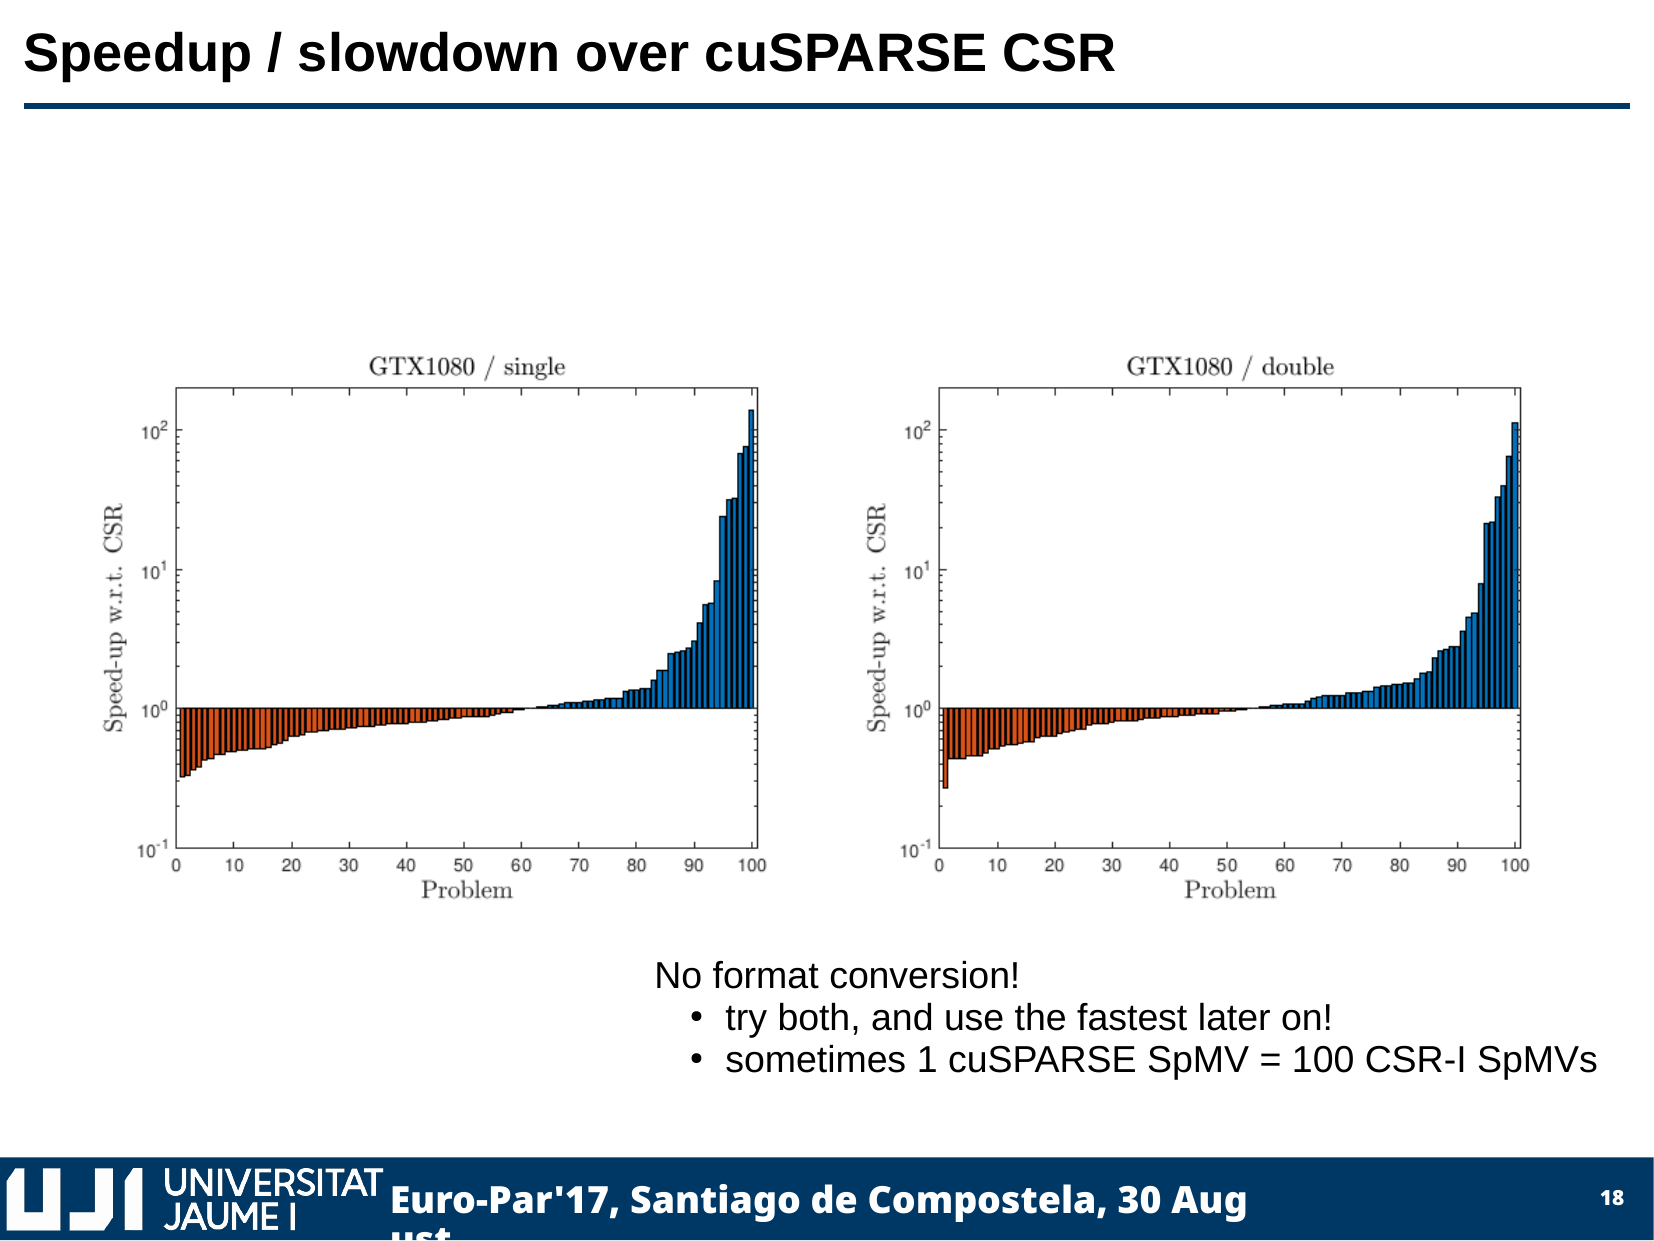

# Speedup / slowdown over cuSPARSE CSR
No format conversion!
try both, and use the fastest later on!
sometimes 1 cuSPARSE SpMV = 100 CSR-I SpMVs
Euro-Par'17, Santiago de Compostela, 30 August
18